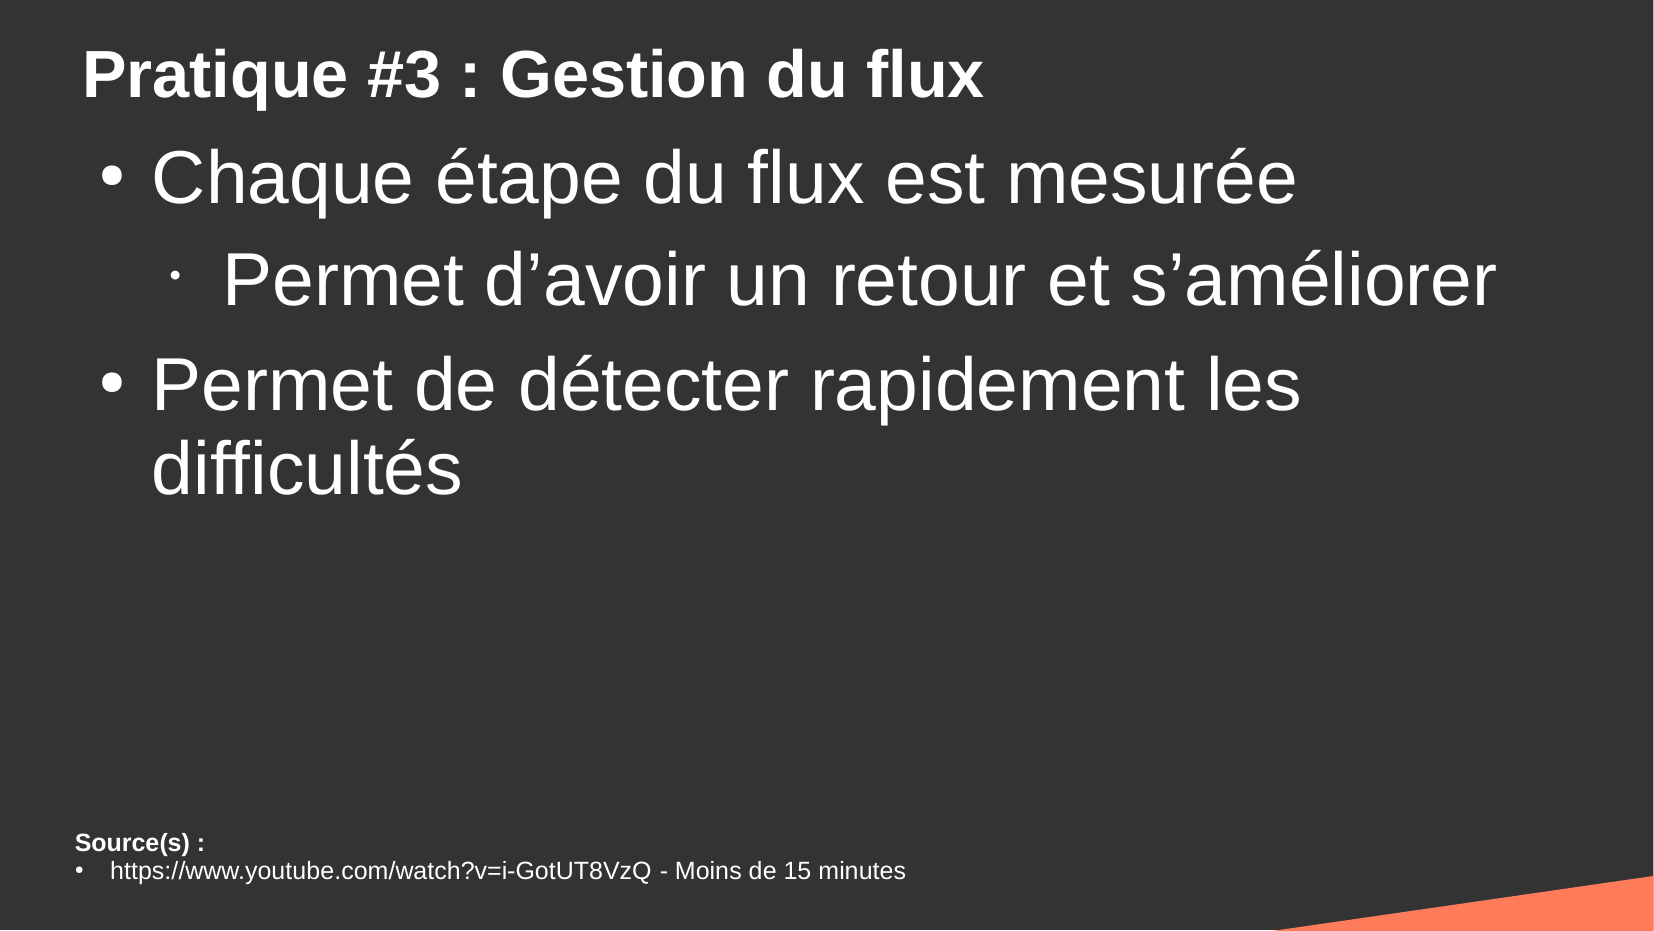

# Pratique #3 : Gestion du flux
Chaque étape du flux est mesurée
Permet d’avoir un retour et s’améliorer
Permet de détecter rapidement les difficultés
Source(s) :
https://www.youtube.com/watch?v=i-GotUT8VzQ - Moins de 15 minutes